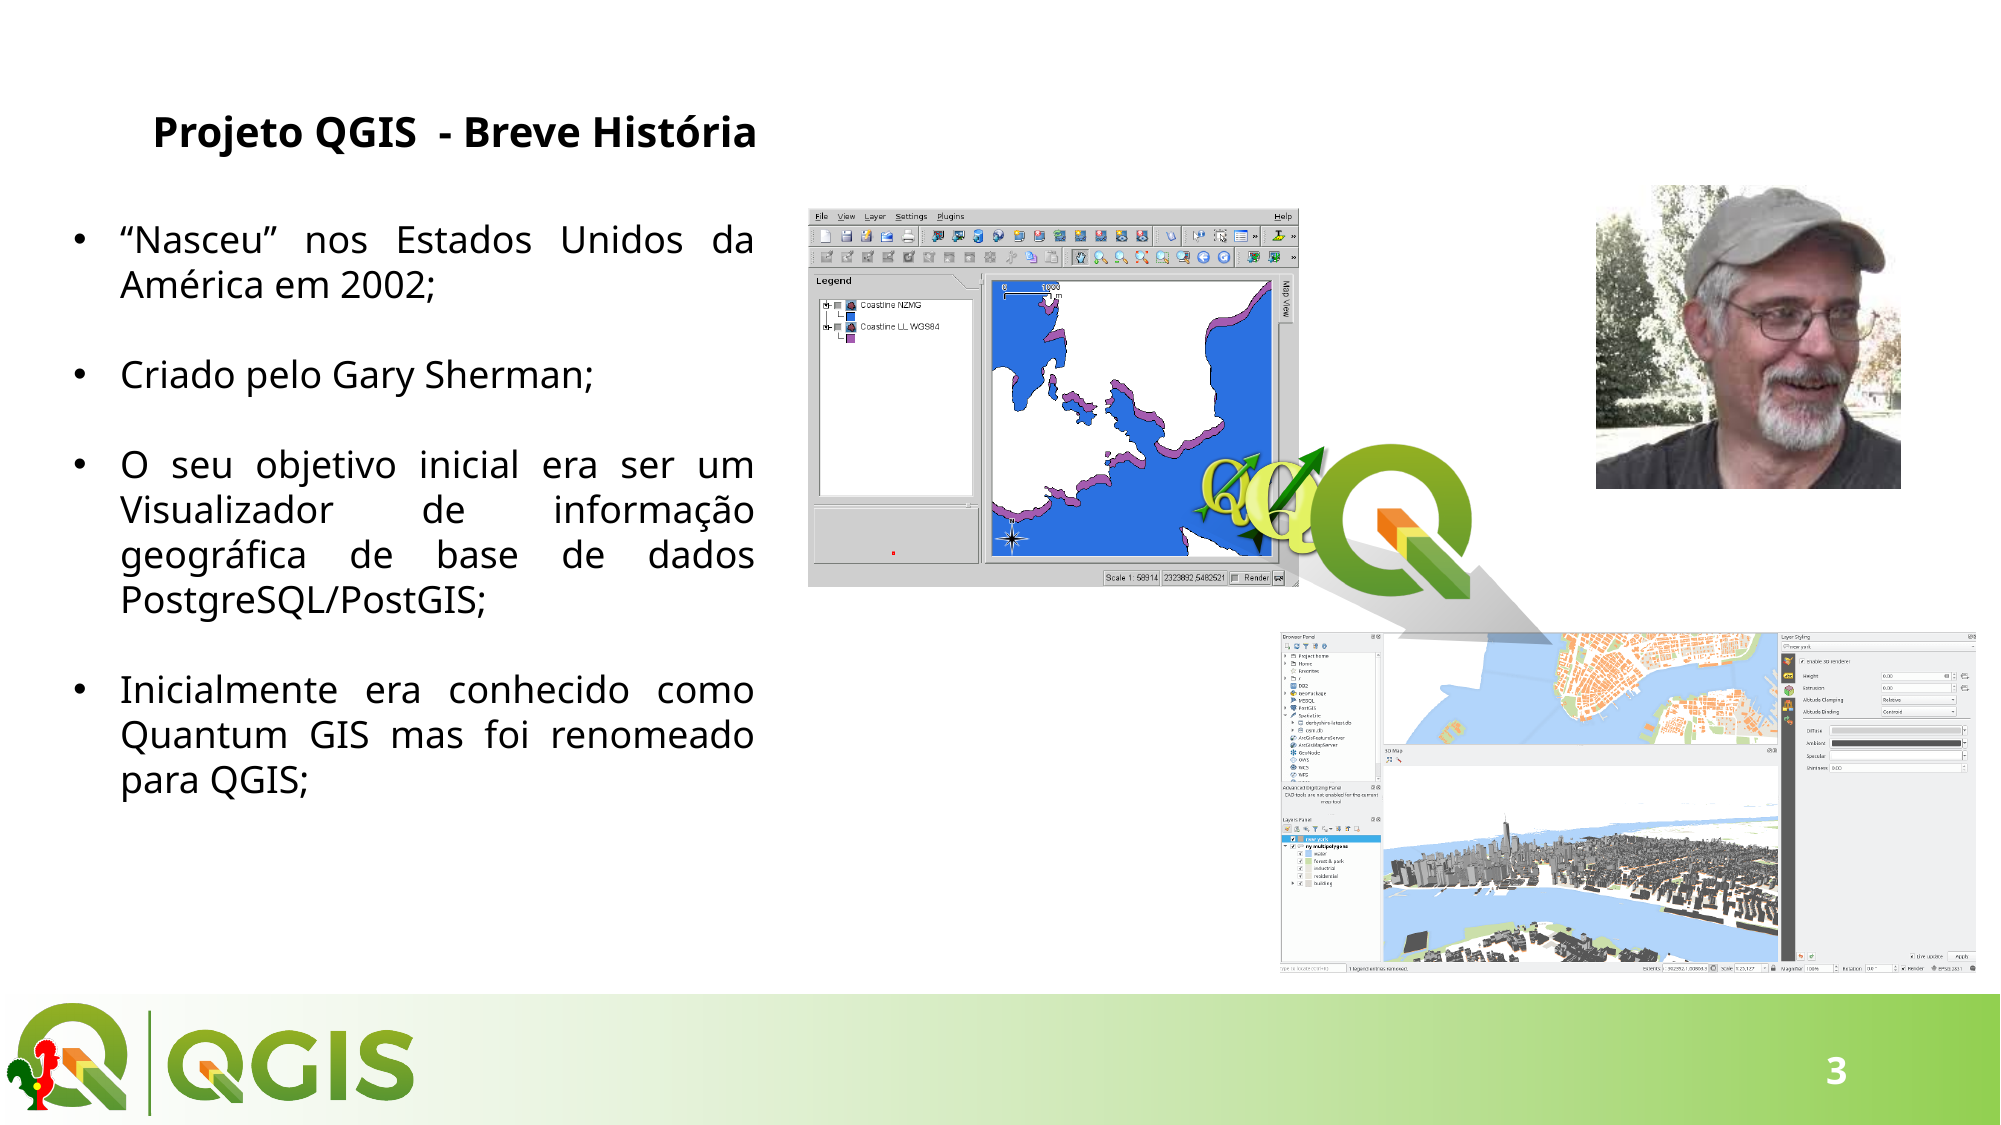

# Projeto QGIS - Breve História
“Nasceu” nos Estados Unidos da América em 2002;
Criado pelo Gary Sherman;
O seu objetivo inicial era ser um Visualizador de informação geográfica de base de dados PostgreSQL/PostGIS;
Inicialmente era conhecido como Quantum GIS mas foi renomeado para QGIS;